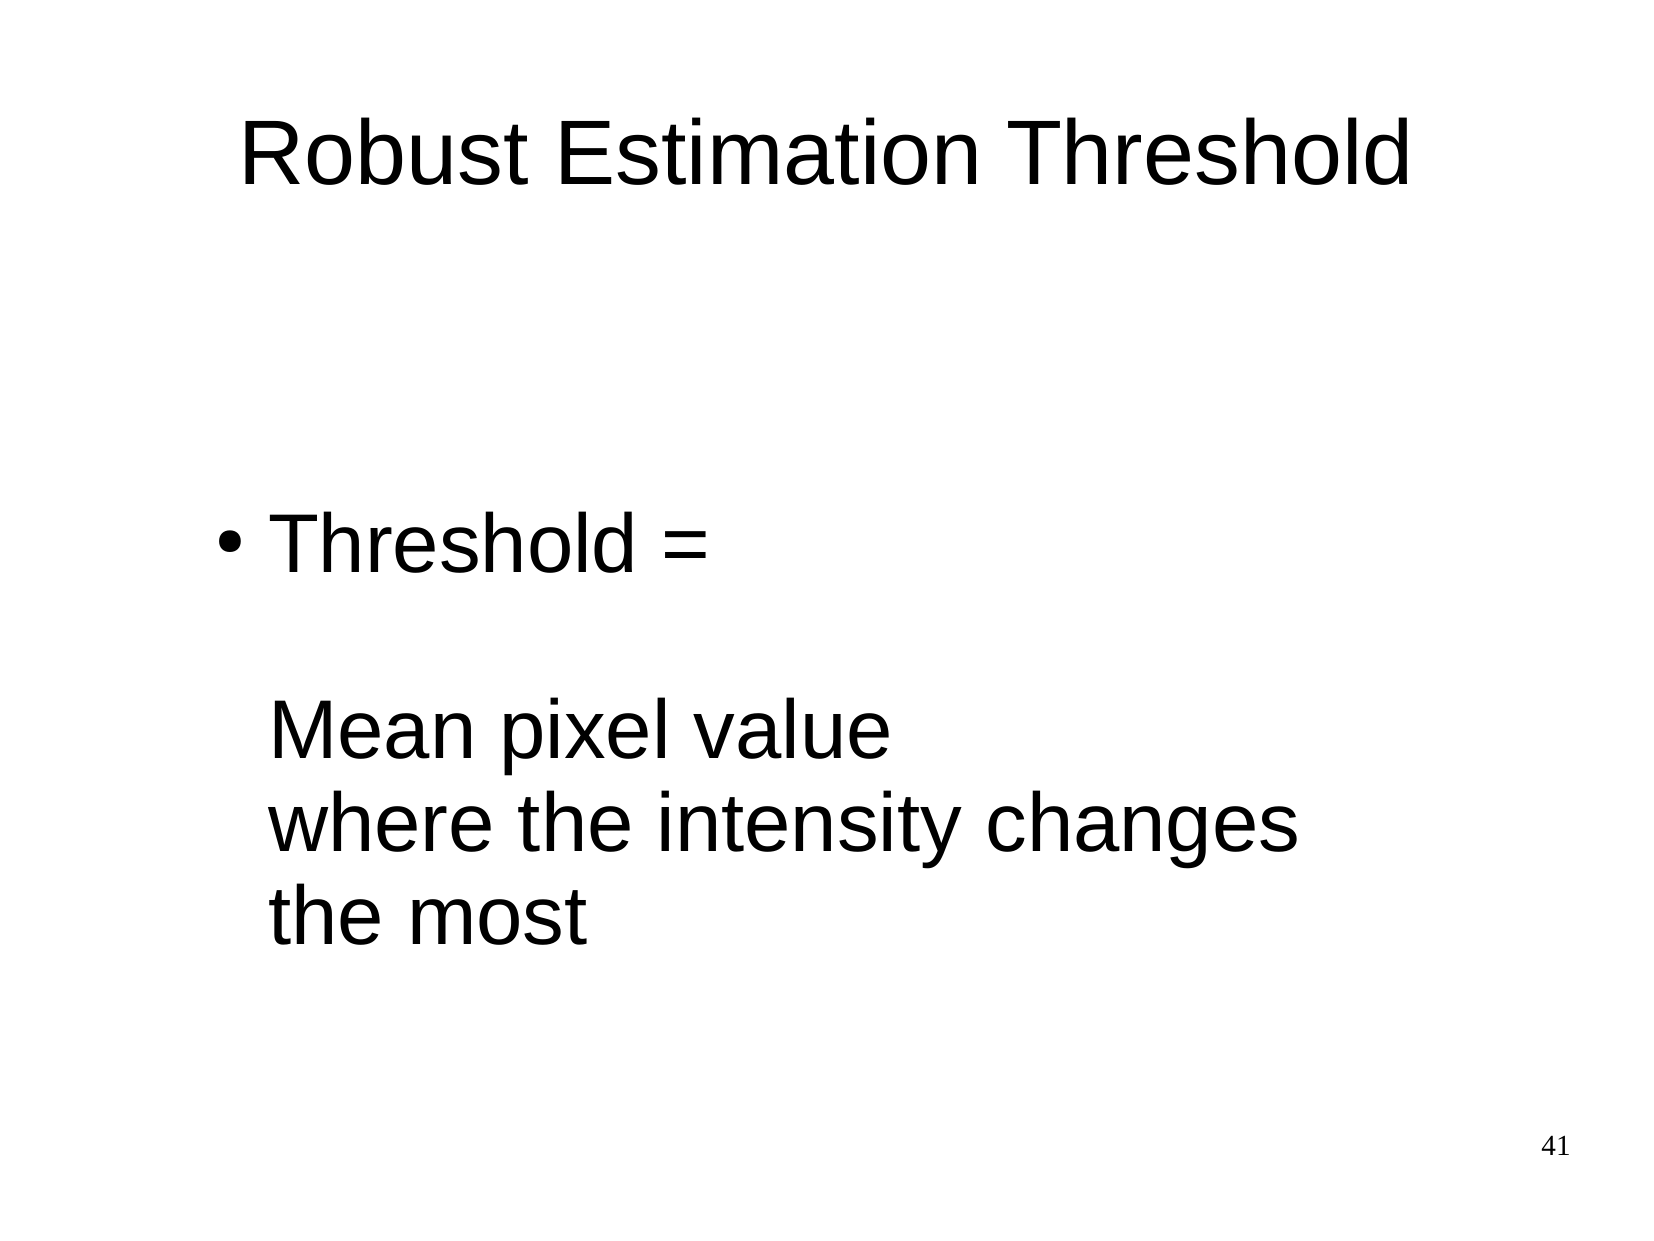

# Robust Estimation Threshold
Threshold =
Mean pixel value
where the intensity changes
the most
41